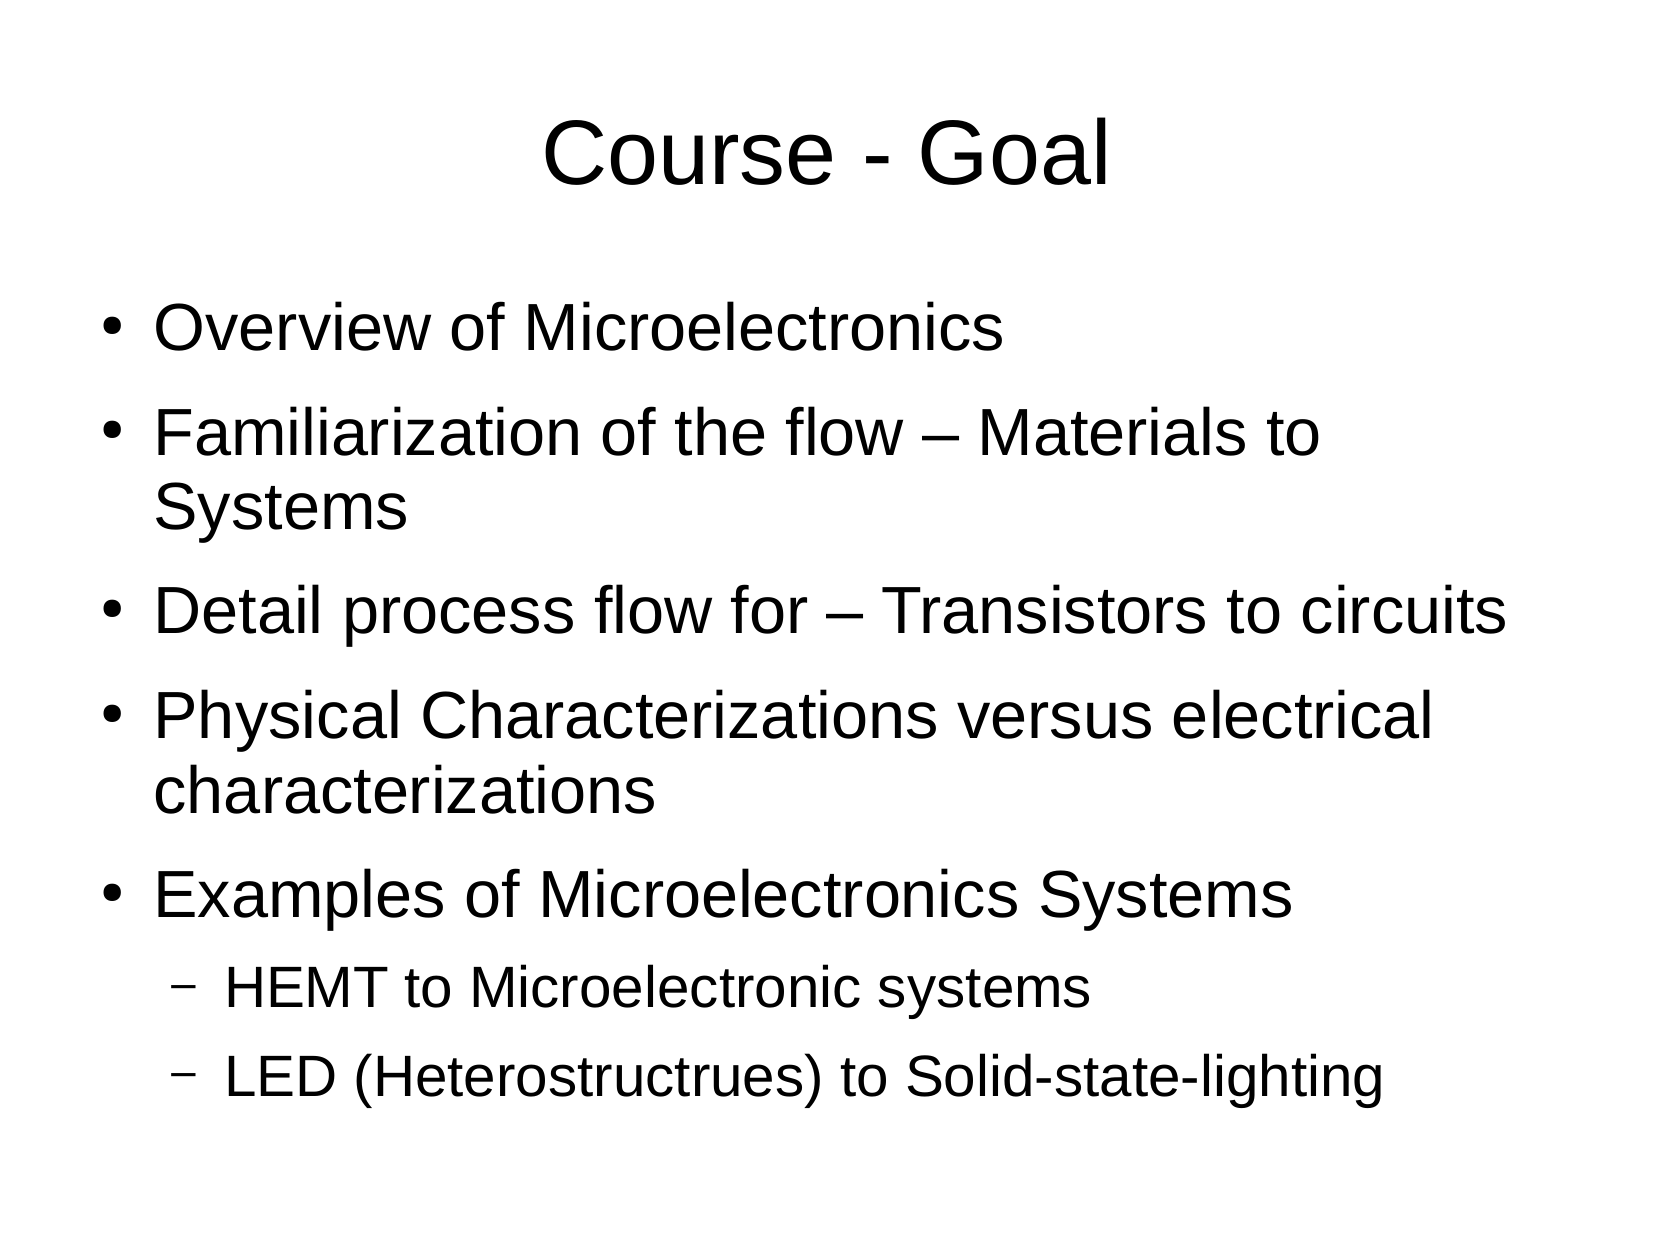

# Course - Goal
Overview of Microelectronics
Familiarization of the flow – Materials to Systems
Detail process flow for – Transistors to circuits
Physical Characterizations versus electrical characterizations
Examples of Microelectronics Systems
HEMT to Microelectronic systems
LED (Heterostructrues) to Solid-state-lighting